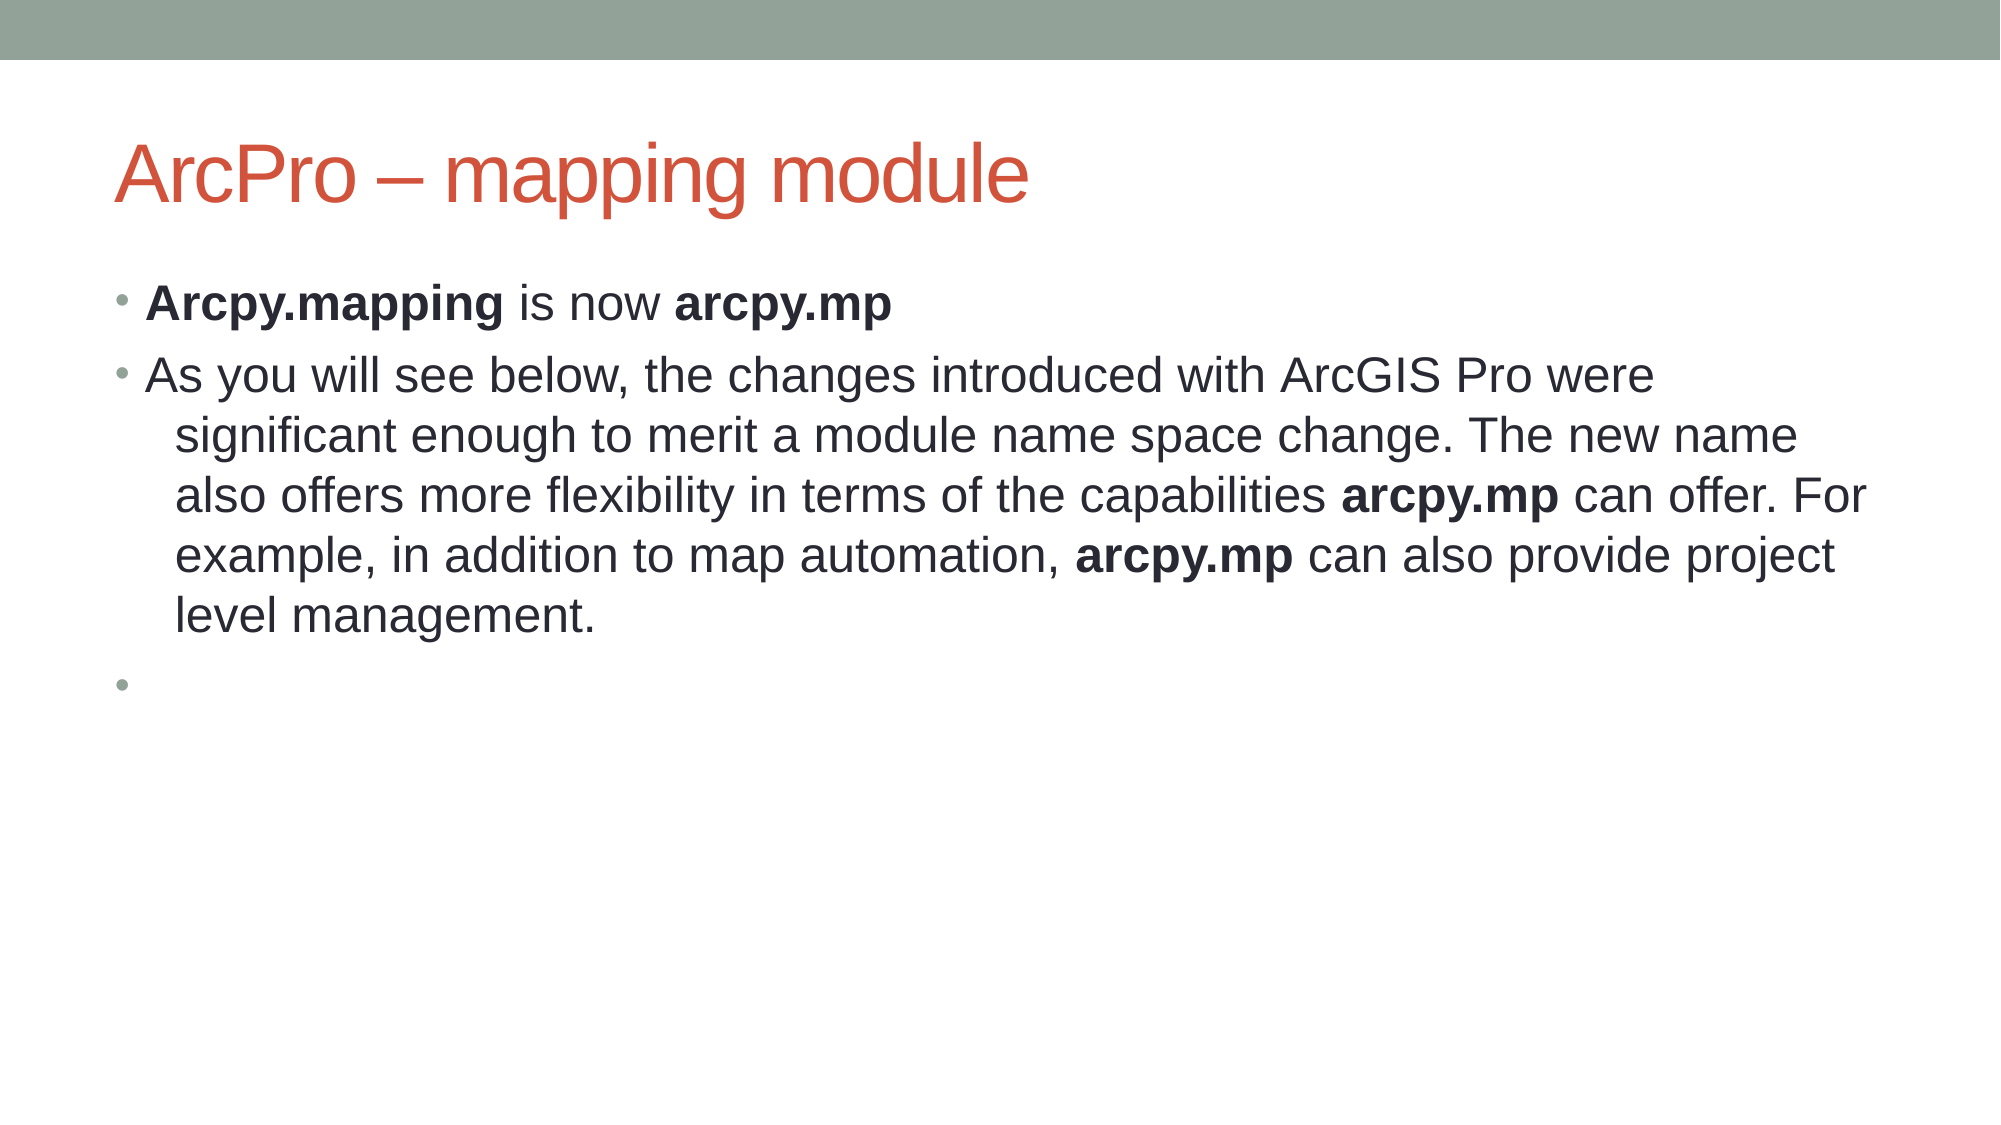

# ArcPro – mapping module
Arcpy.mapping is now arcpy.mp
As you will see below, the changes introduced with ArcGIS Pro were significant enough to merit a module name space change. The new name also offers more flexibility in terms of the capabilities arcpy.mp can offer. For example, in addition to map automation, arcpy.mp can also provide project level management.